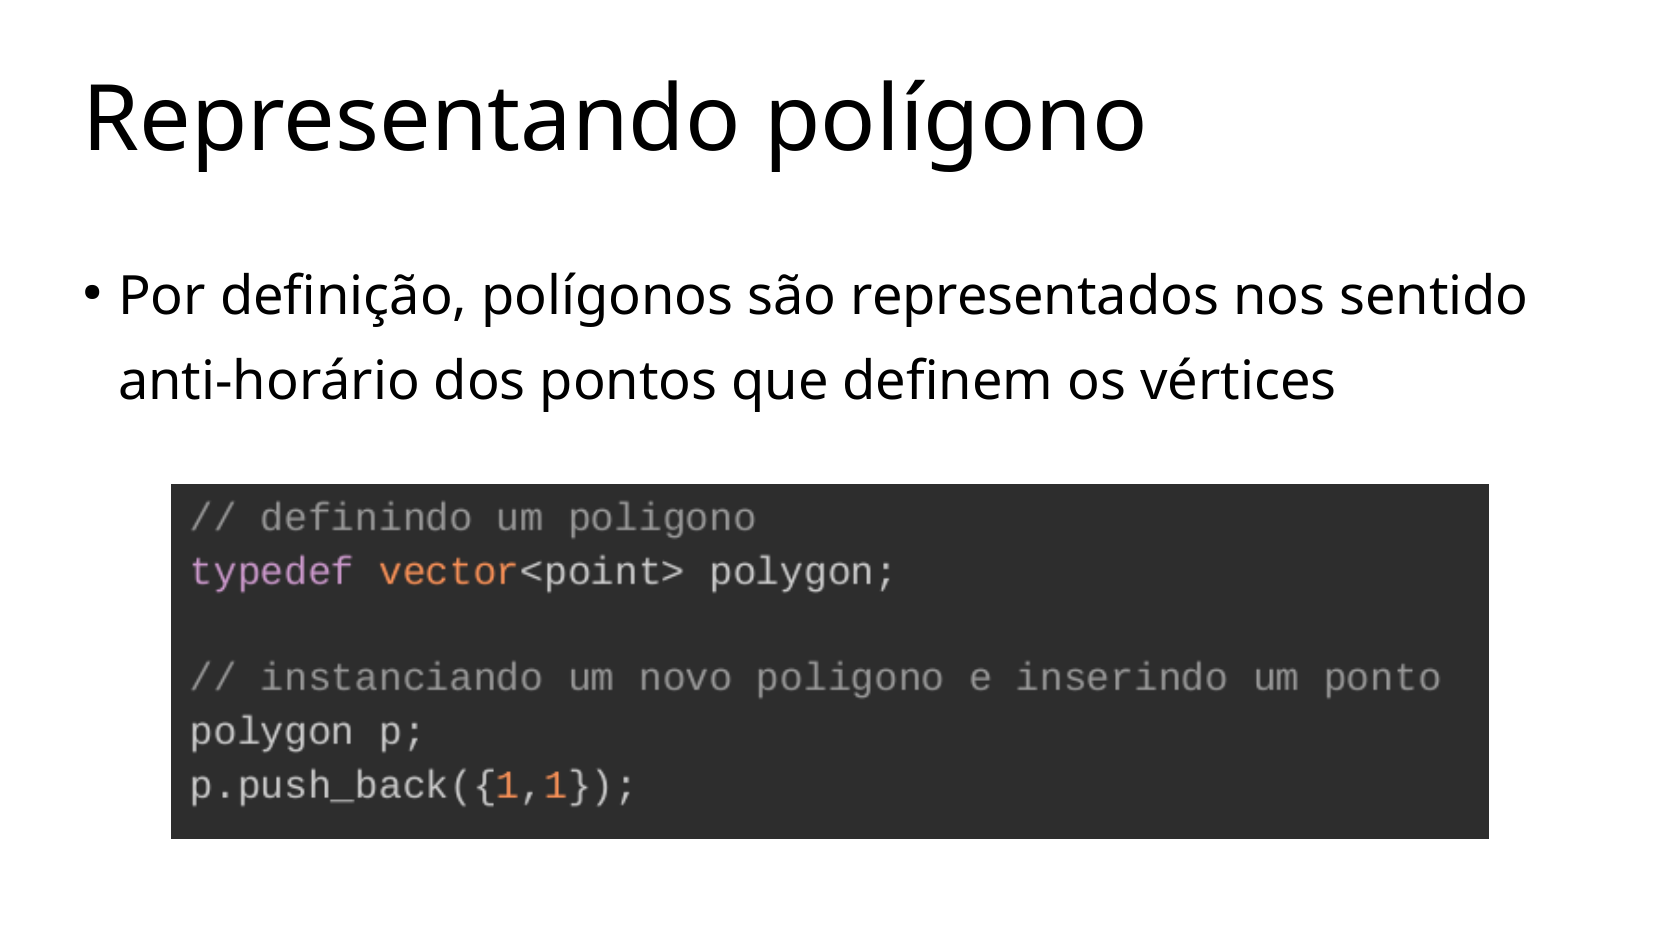

# Representando polígono
Por definição, polígonos são representados nos sentido anti-horário dos pontos que definem os vértices